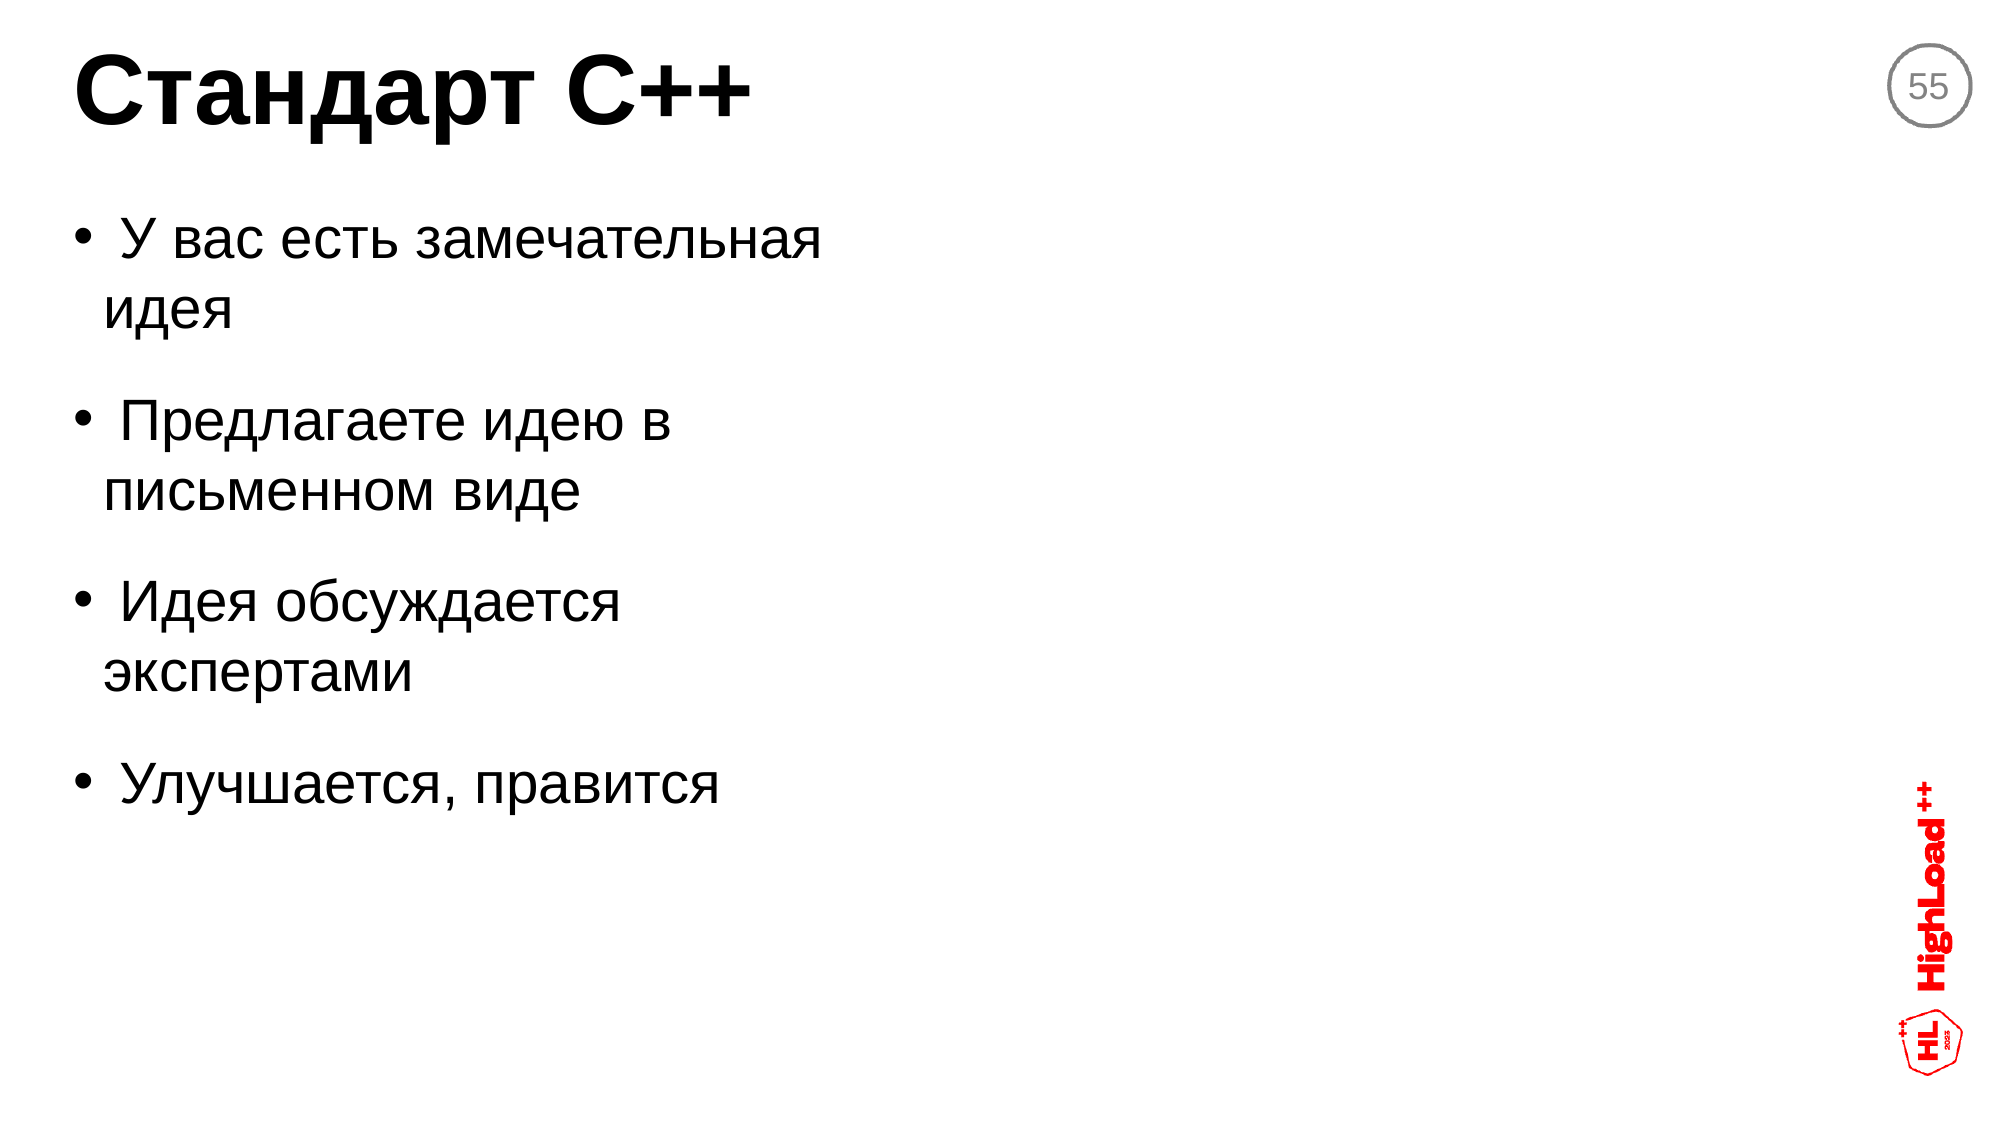

# Стандарт C++
55
 У вас есть замечательная идея
 Предлагаете идею в письменном виде
 Идея обсуждается экспертами
 Улучшается, правится